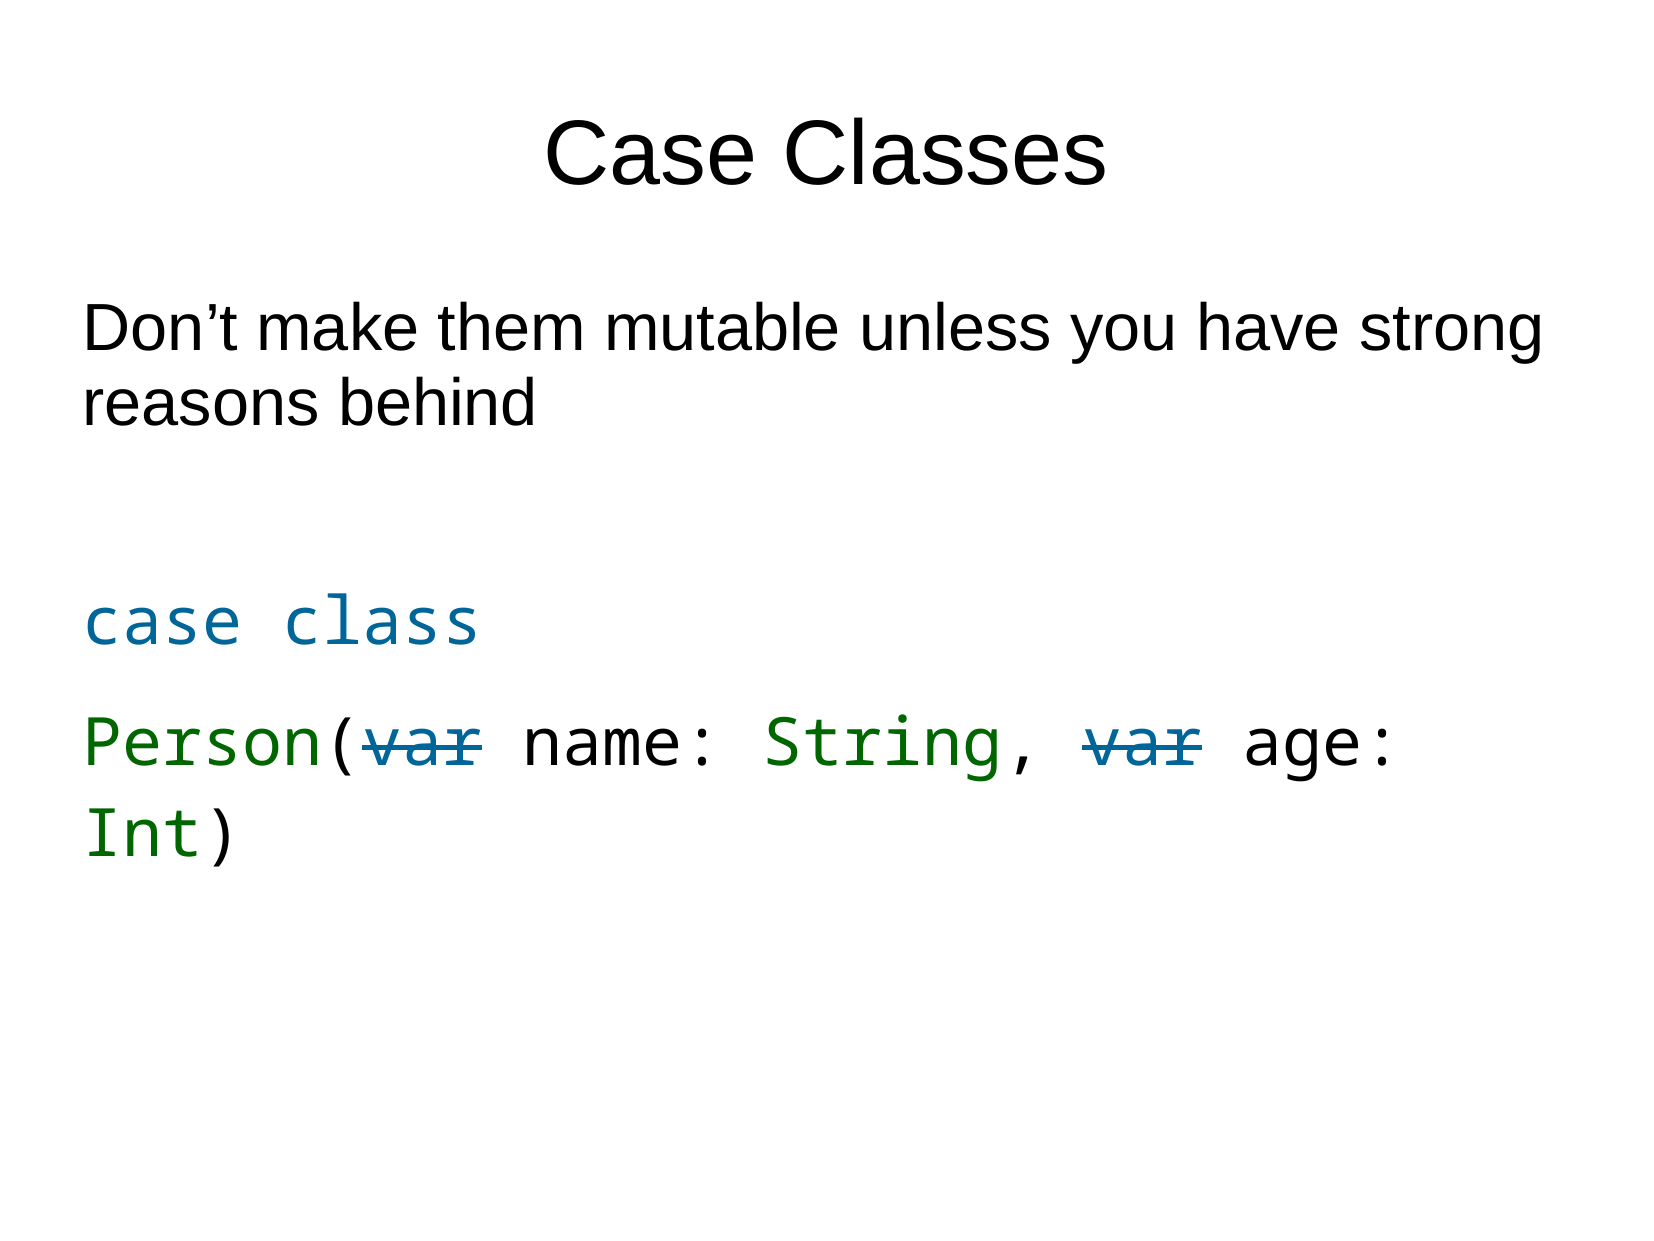

# Case Classes
Don’t make them mutable unless you have strong reasons behind
case class
Person(var name: String, var age: Int)